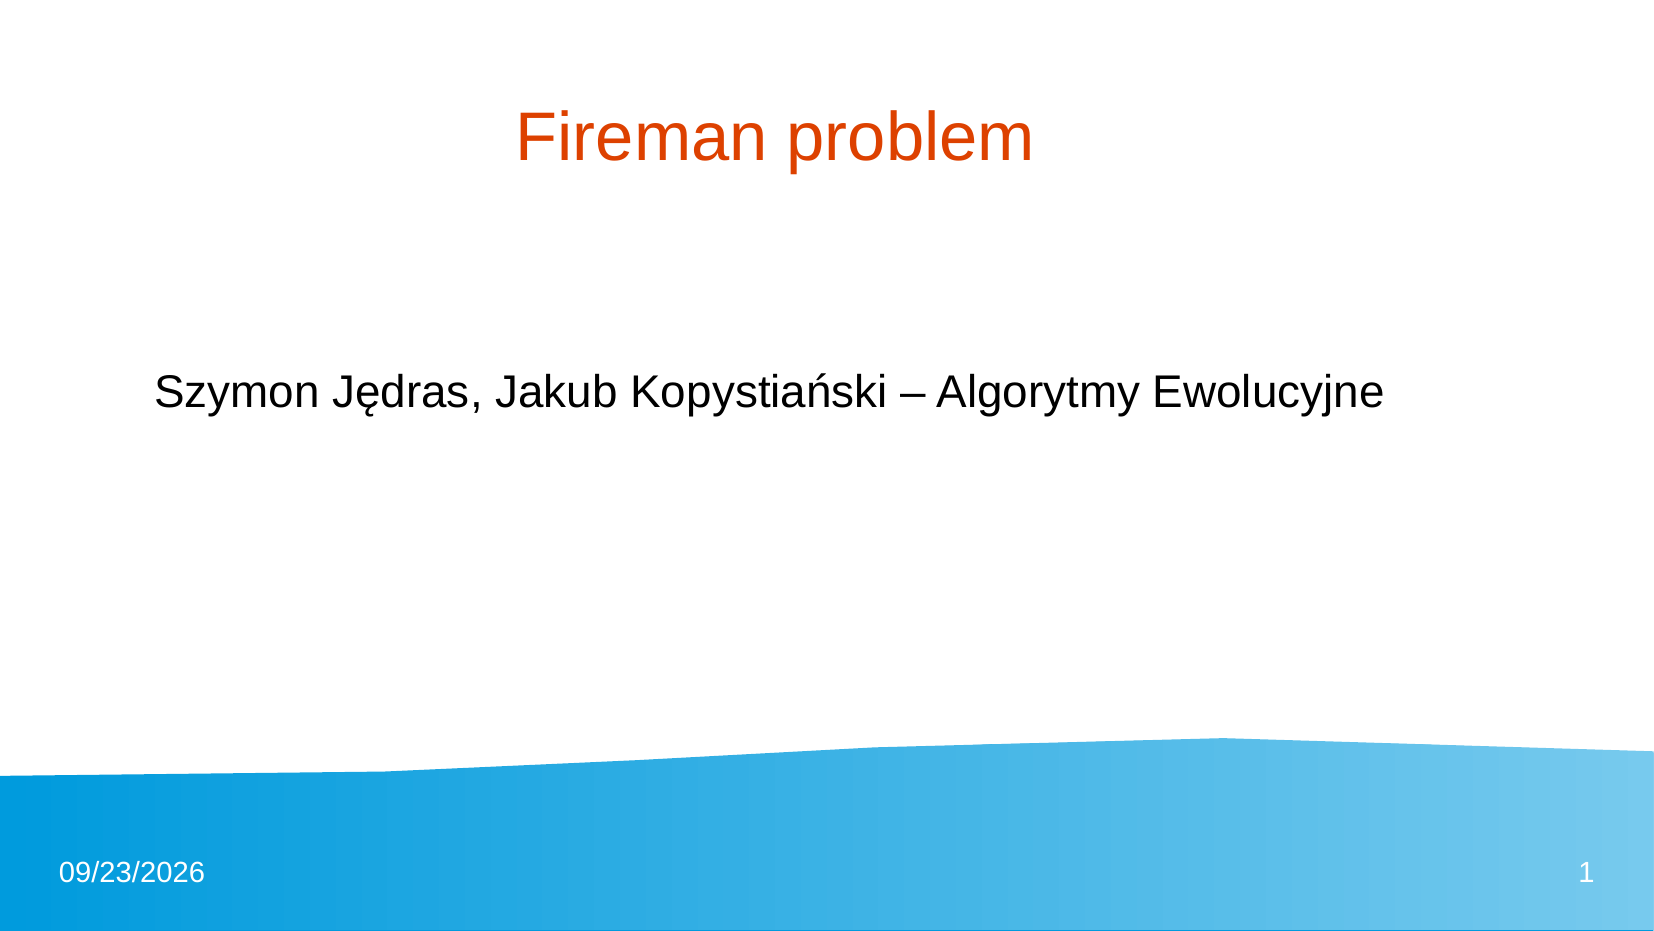

# Fireman problem
Szymon Jędras, Jakub Kopystiański – Algorytmy Ewolucyjne